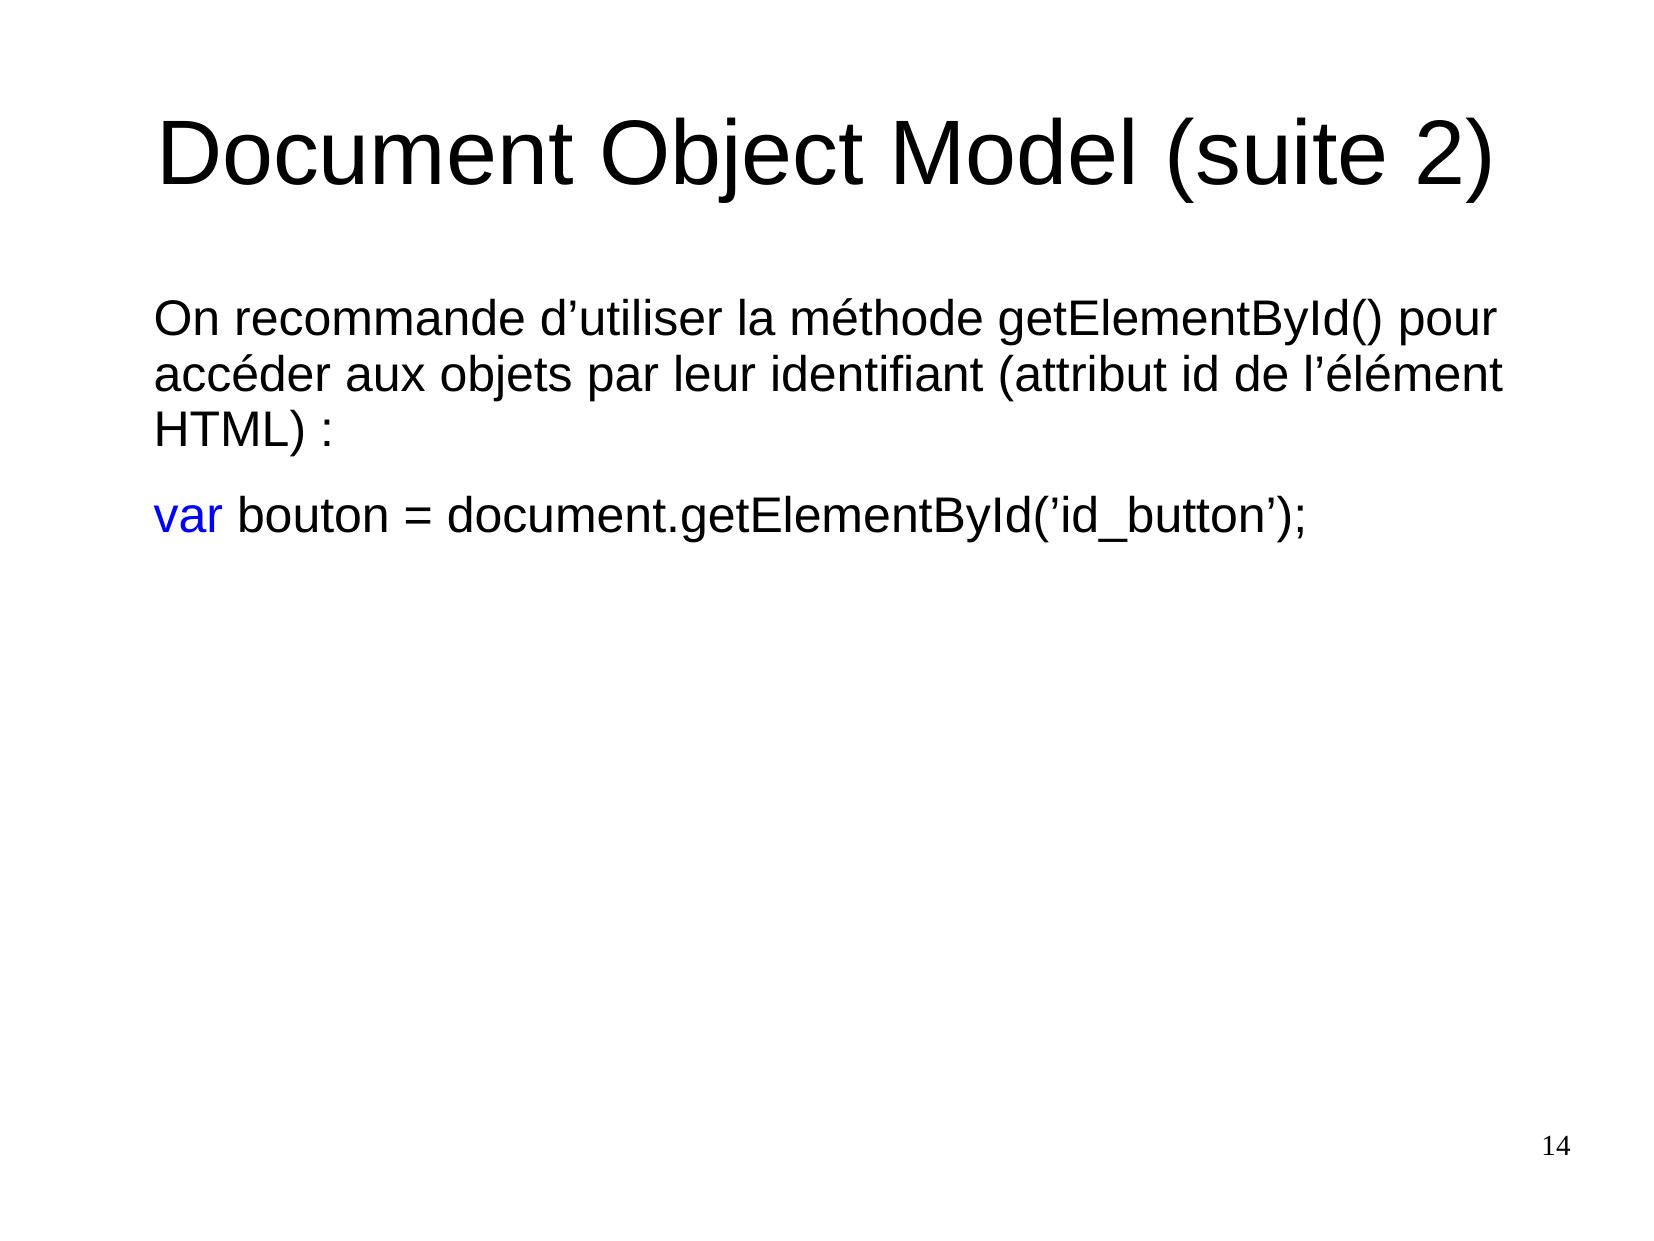

# Document Object Model (suite 2)
On recommande d’utiliser la méthode getElementById() pour accéder aux objets par leur identifiant (attribut id de l’élément HTML) :
var bouton = document.getElementById(’id_button’);
14